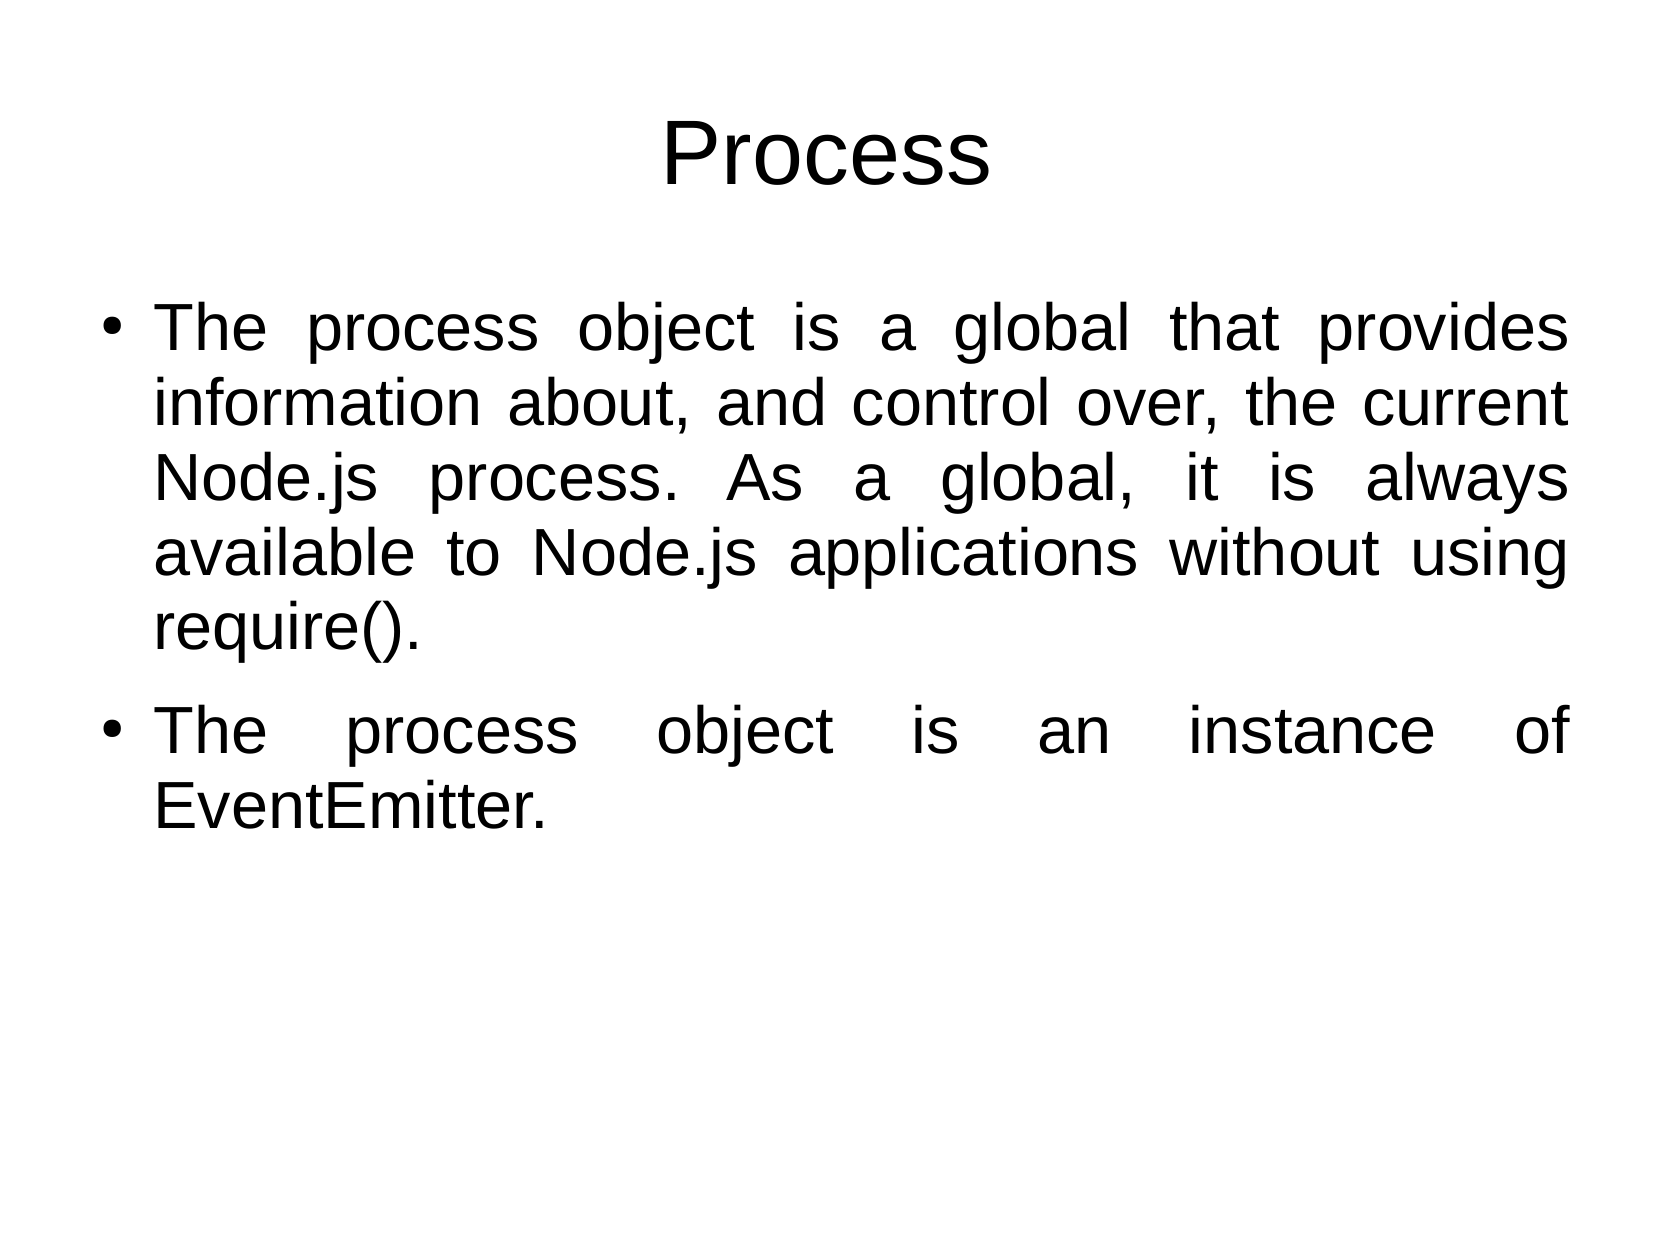

# Process
The process object is a global that provides information about, and control over, the current Node.js process. As a global, it is always available to Node.js applications without using require().
The process object is an instance of EventEmitter.